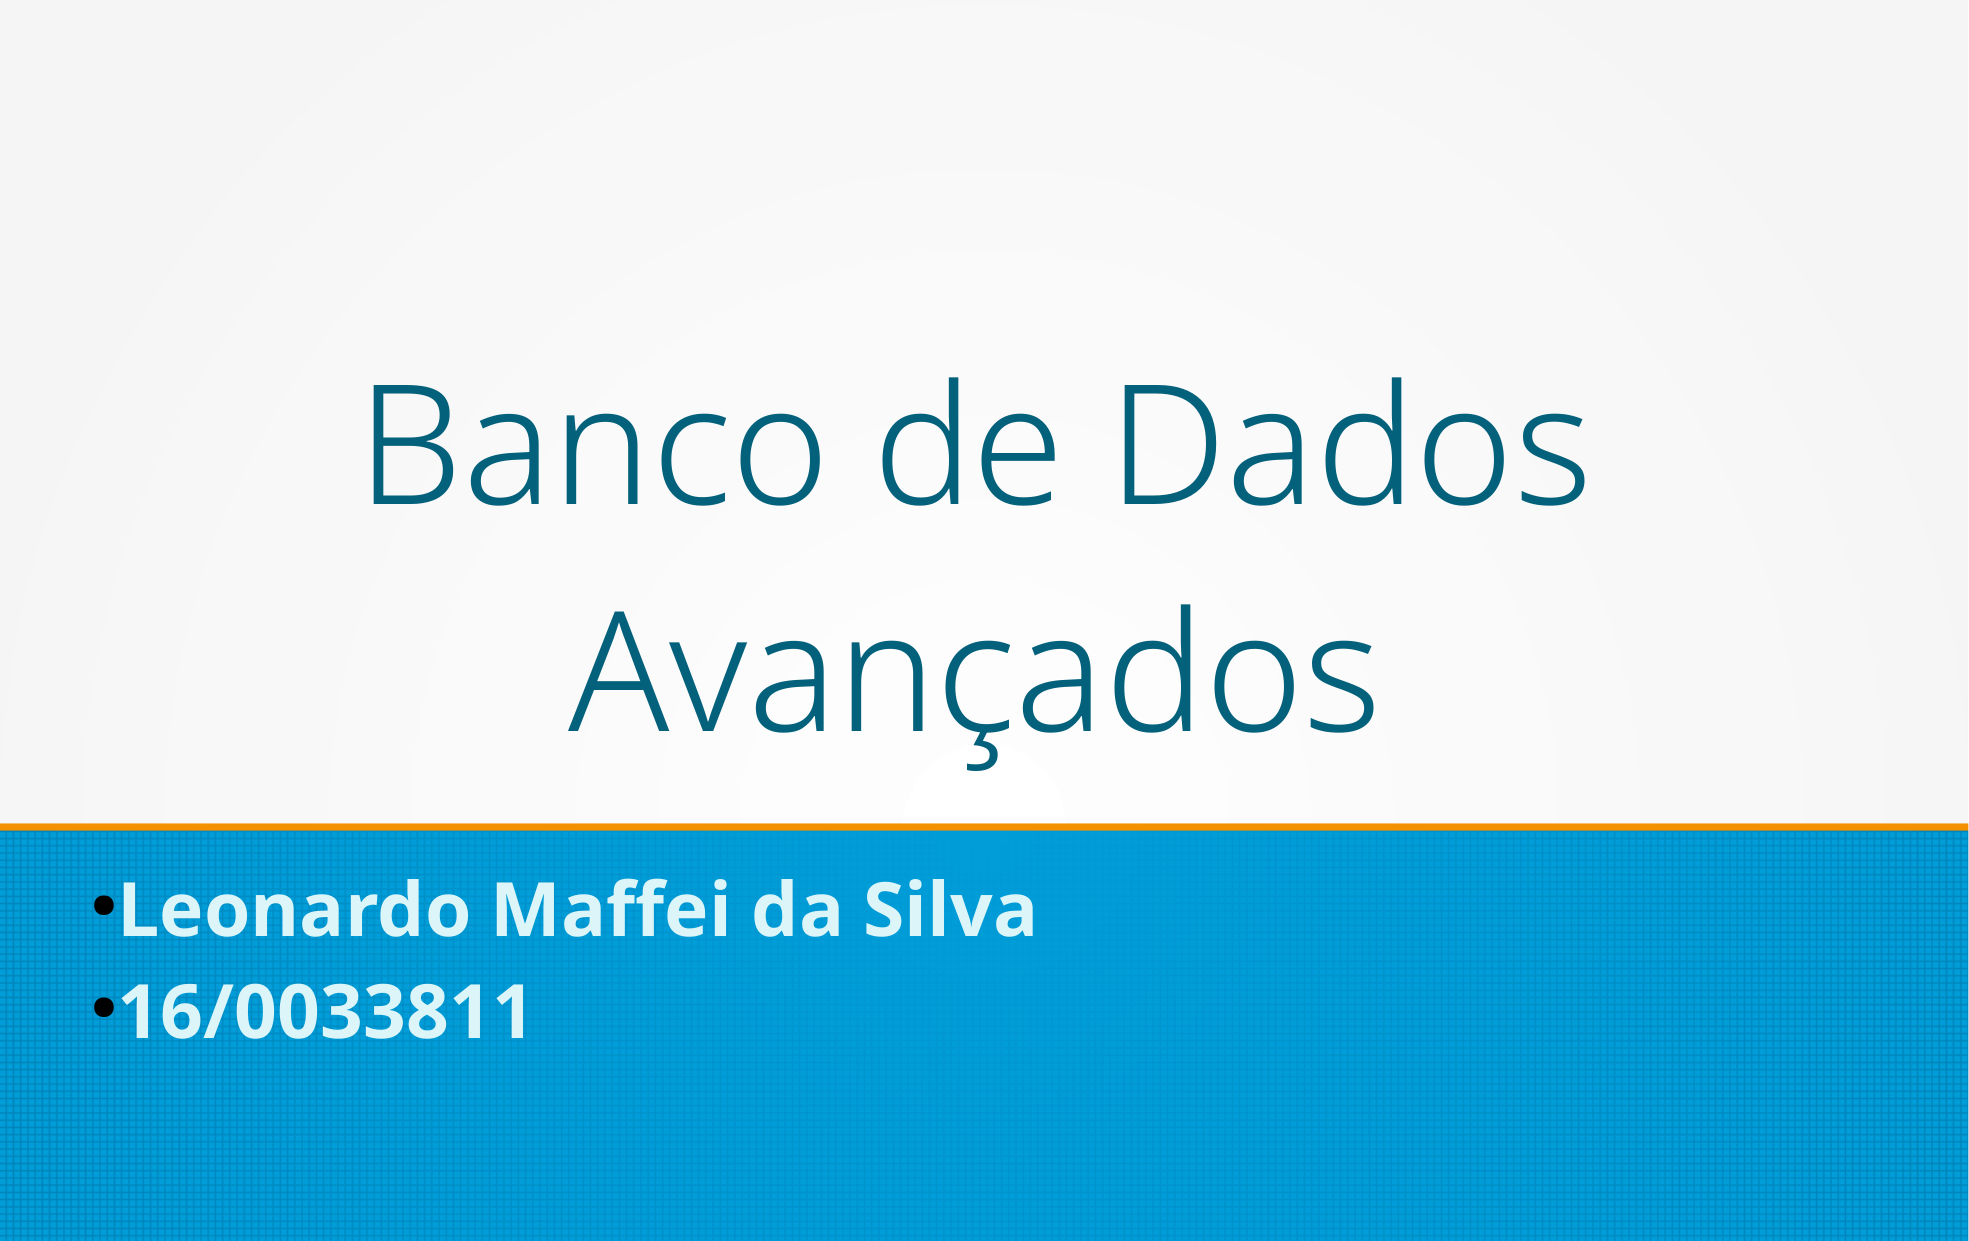

# Banco de Dados Avançados
Leonardo Maffei da Silva
16/0033811